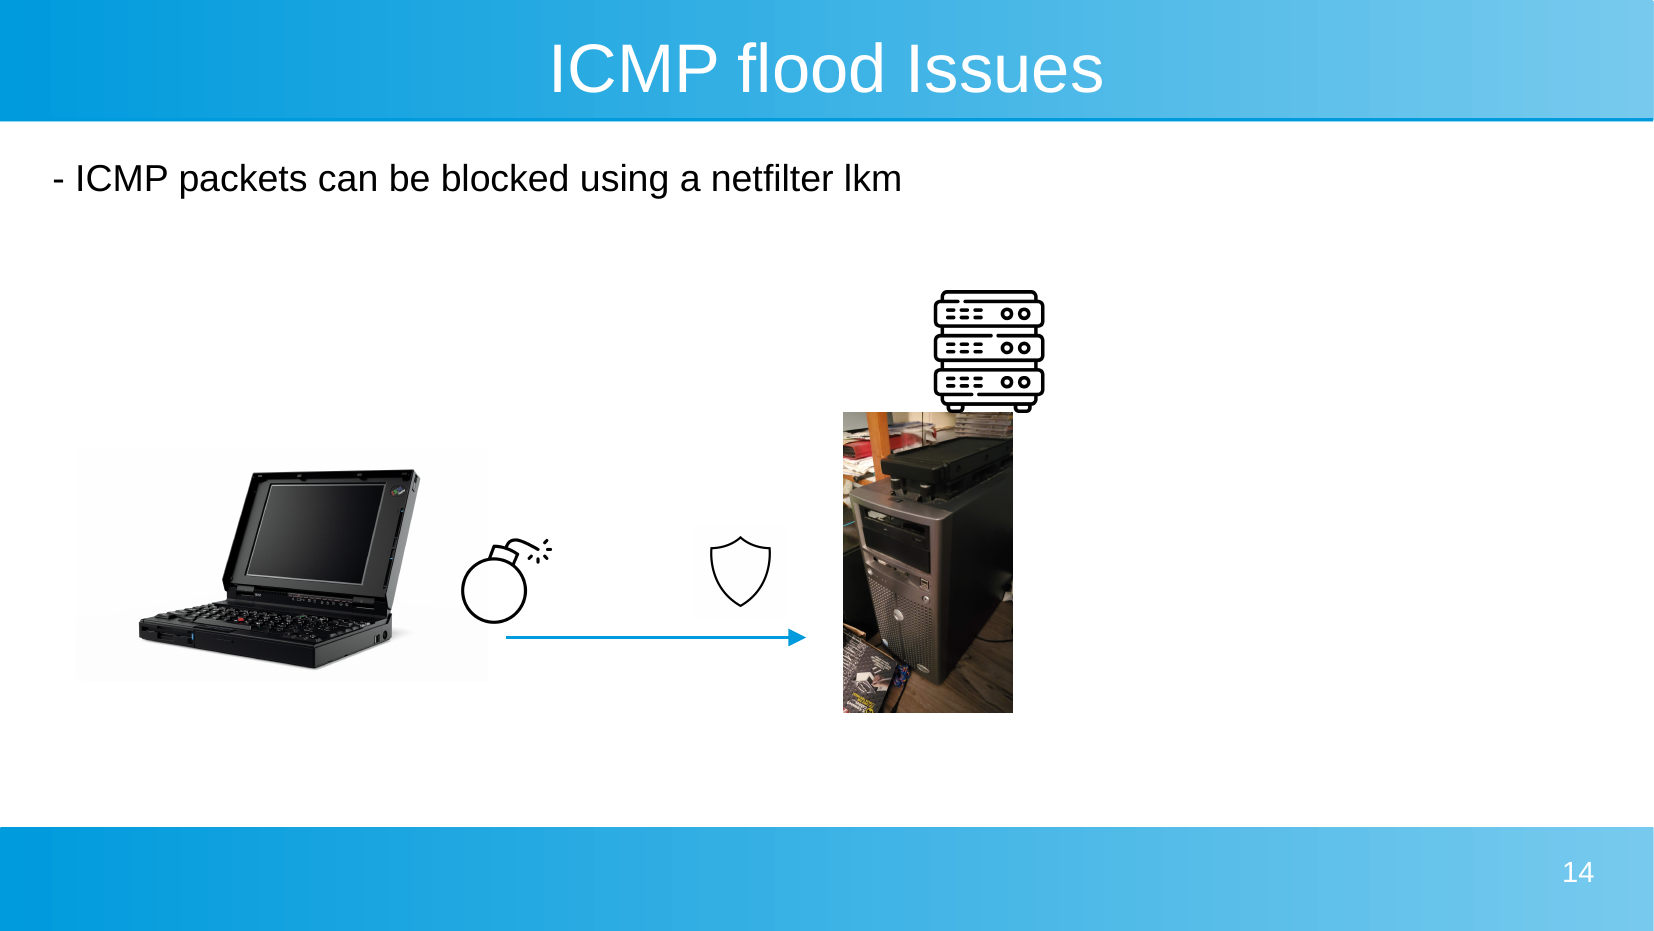

# ICMP flood Issues
­- ICMP packets can be blocked using a netfilter lkm
14